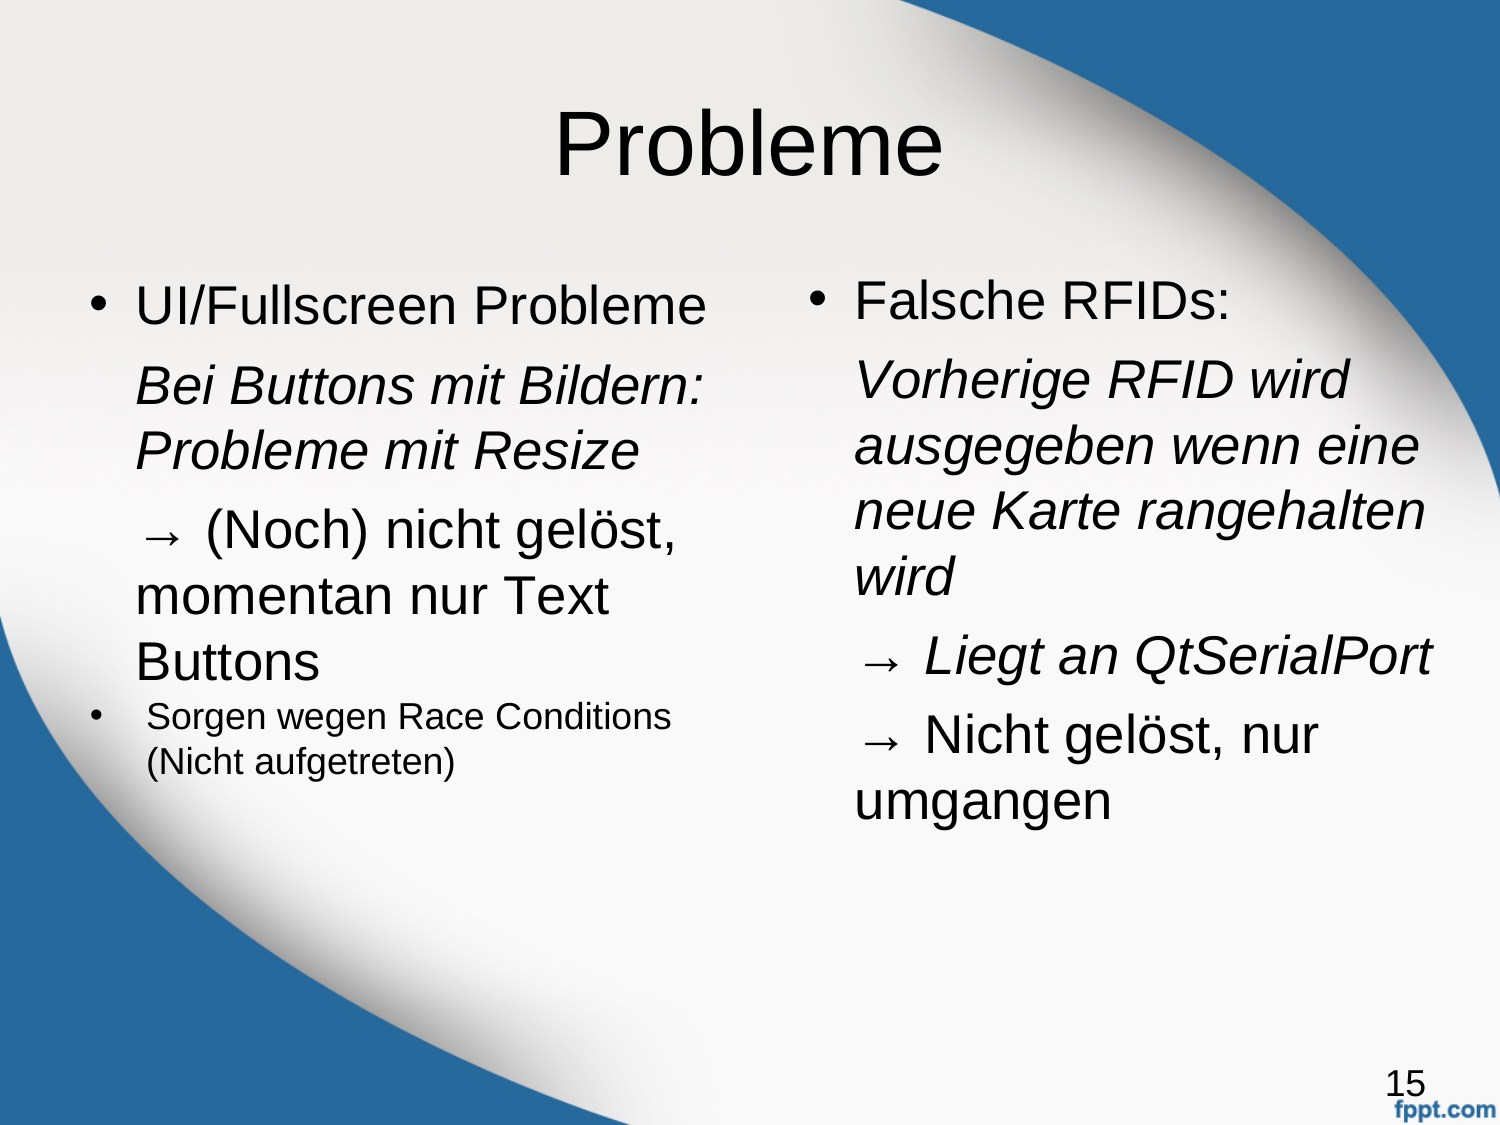

# Probleme
Falsche RFIDs:
Vorherige RFID wird ausgegeben wenn eine neue Karte rangehalten wird
→ Liegt an QtSerialPort
→ Nicht gelöst, nur umgangen
UI/Fullscreen Probleme
Bei Buttons mit Bildern: Probleme mit Resize
→ (Noch) nicht gelöst, momentan nur Text Buttons
Sorgen wegen Race Conditions
(Nicht aufgetreten)